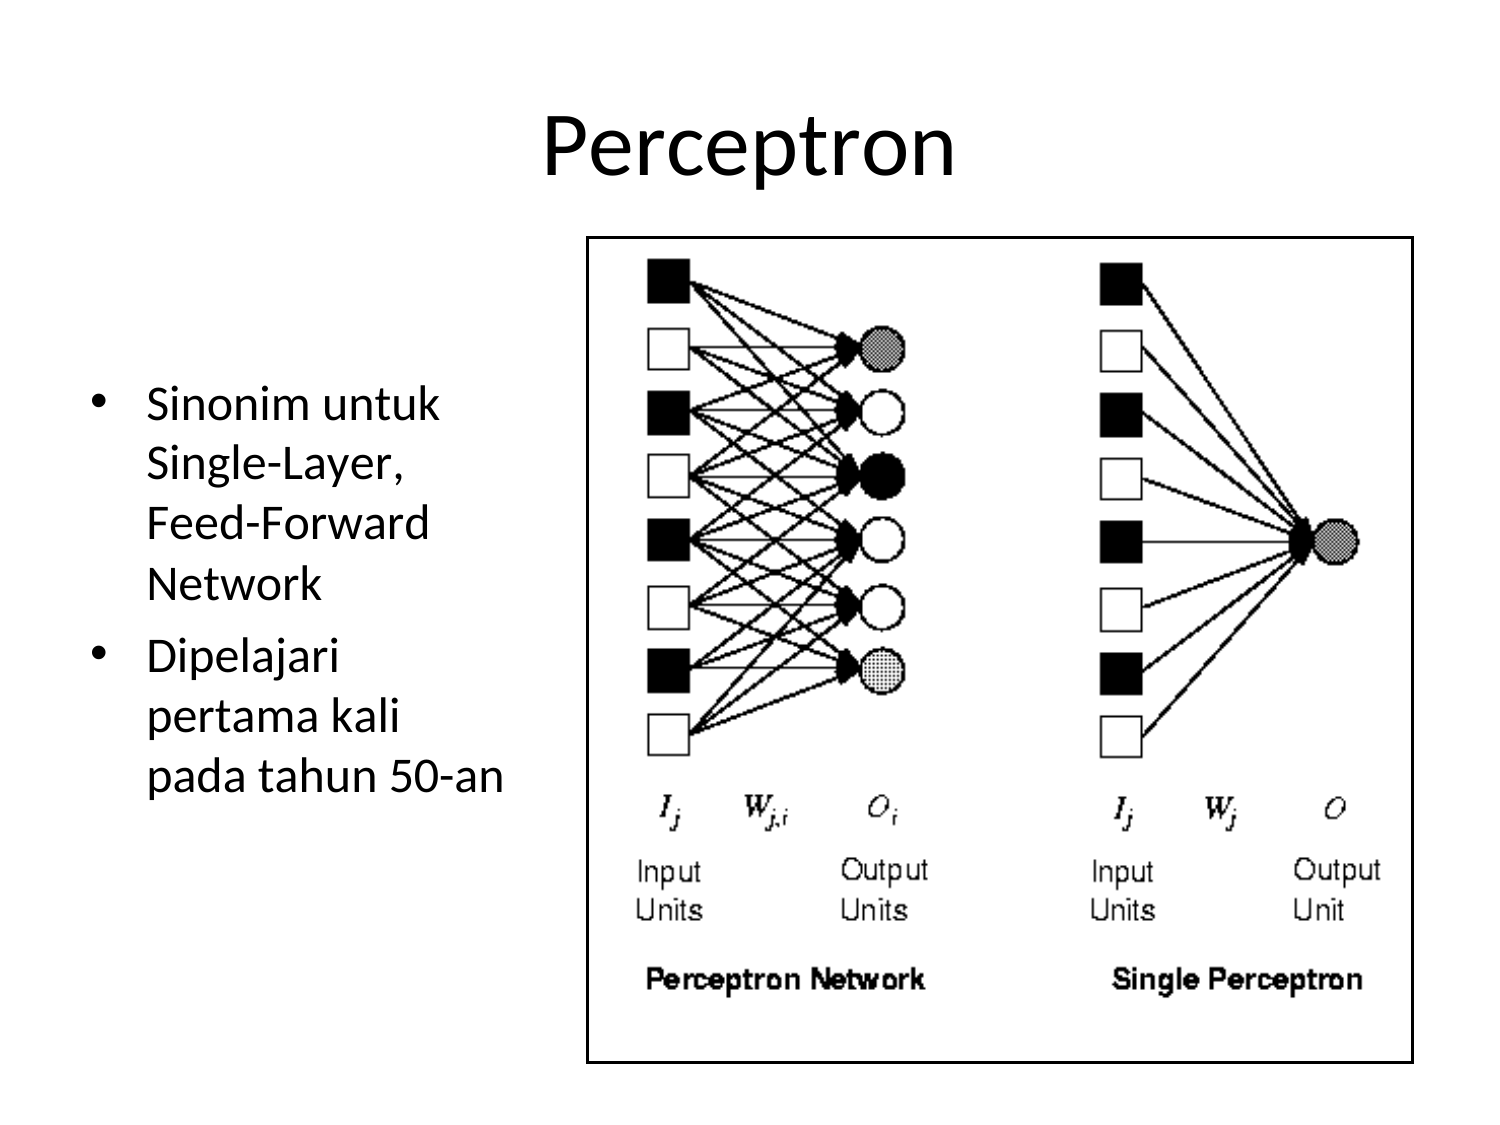

# Perceptron
Sinonim untuk Single-Layer, Feed-Forward Network
Dipelajari pertama kali pada tahun 50-an